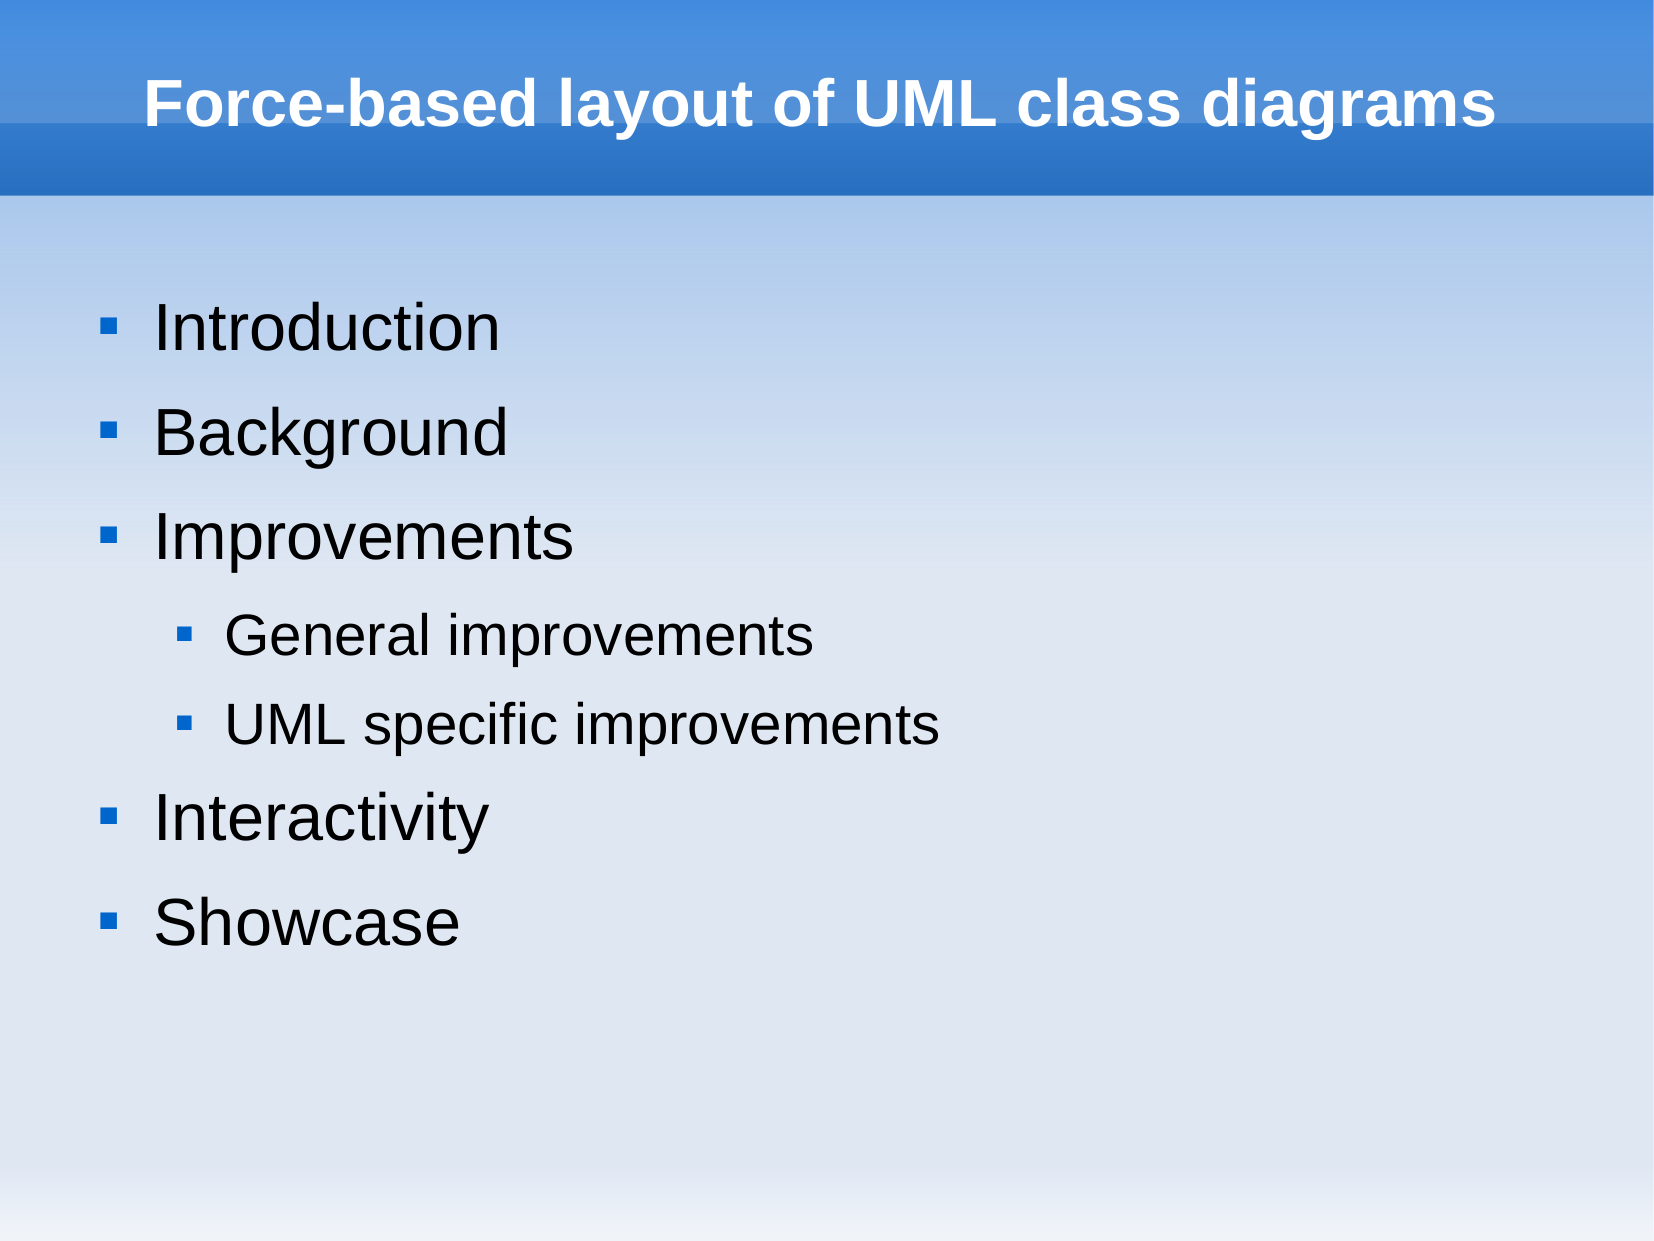

# Force-based layout of UML class diagrams
Introduction
Background
Improvements
General improvements
UML specific improvements
Interactivity
Showcase